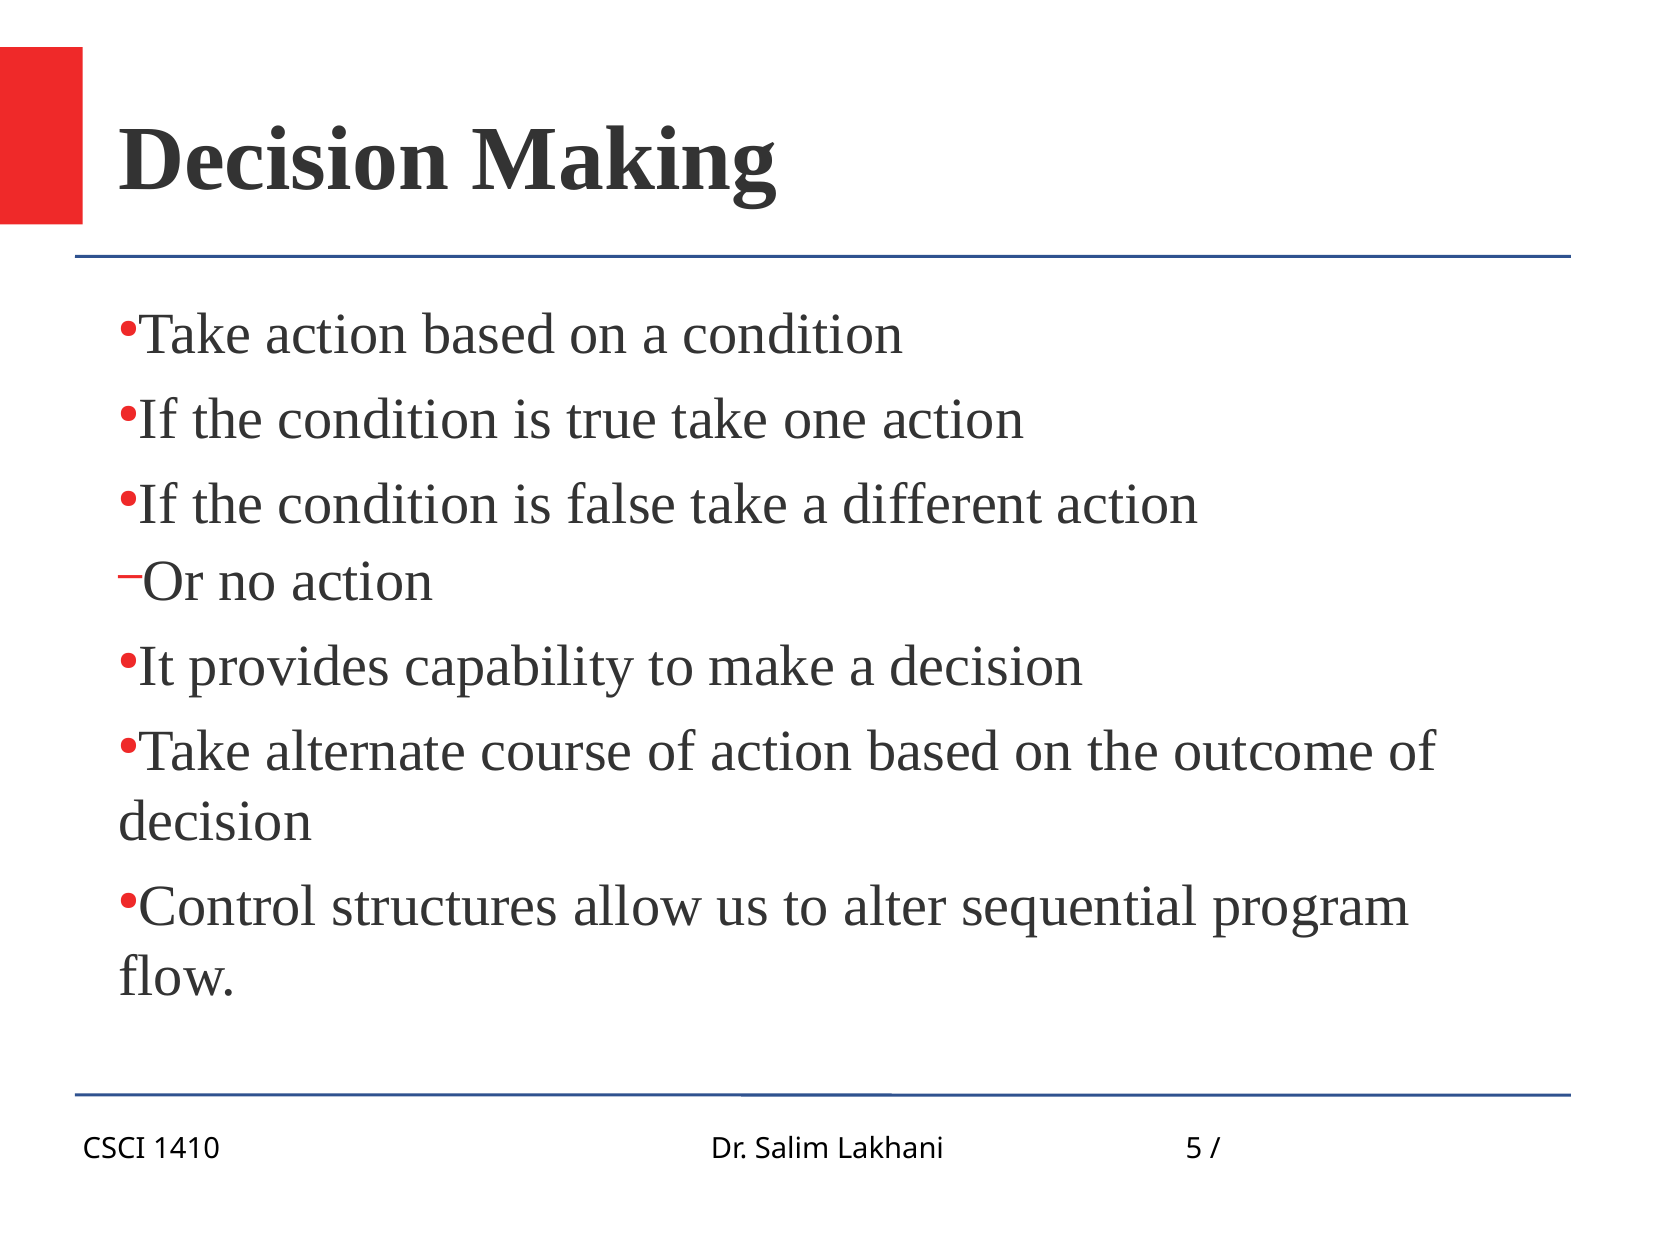

# Decision Making
Take action based on a condition
If the condition is true take one action
If the condition is false take a different action
Or no action
It provides capability to make a decision
Take alternate course of action based on the outcome of decision
Control structures allow us to alter sequential program flow.
CSCI 1410
Dr. Salim Lakhani